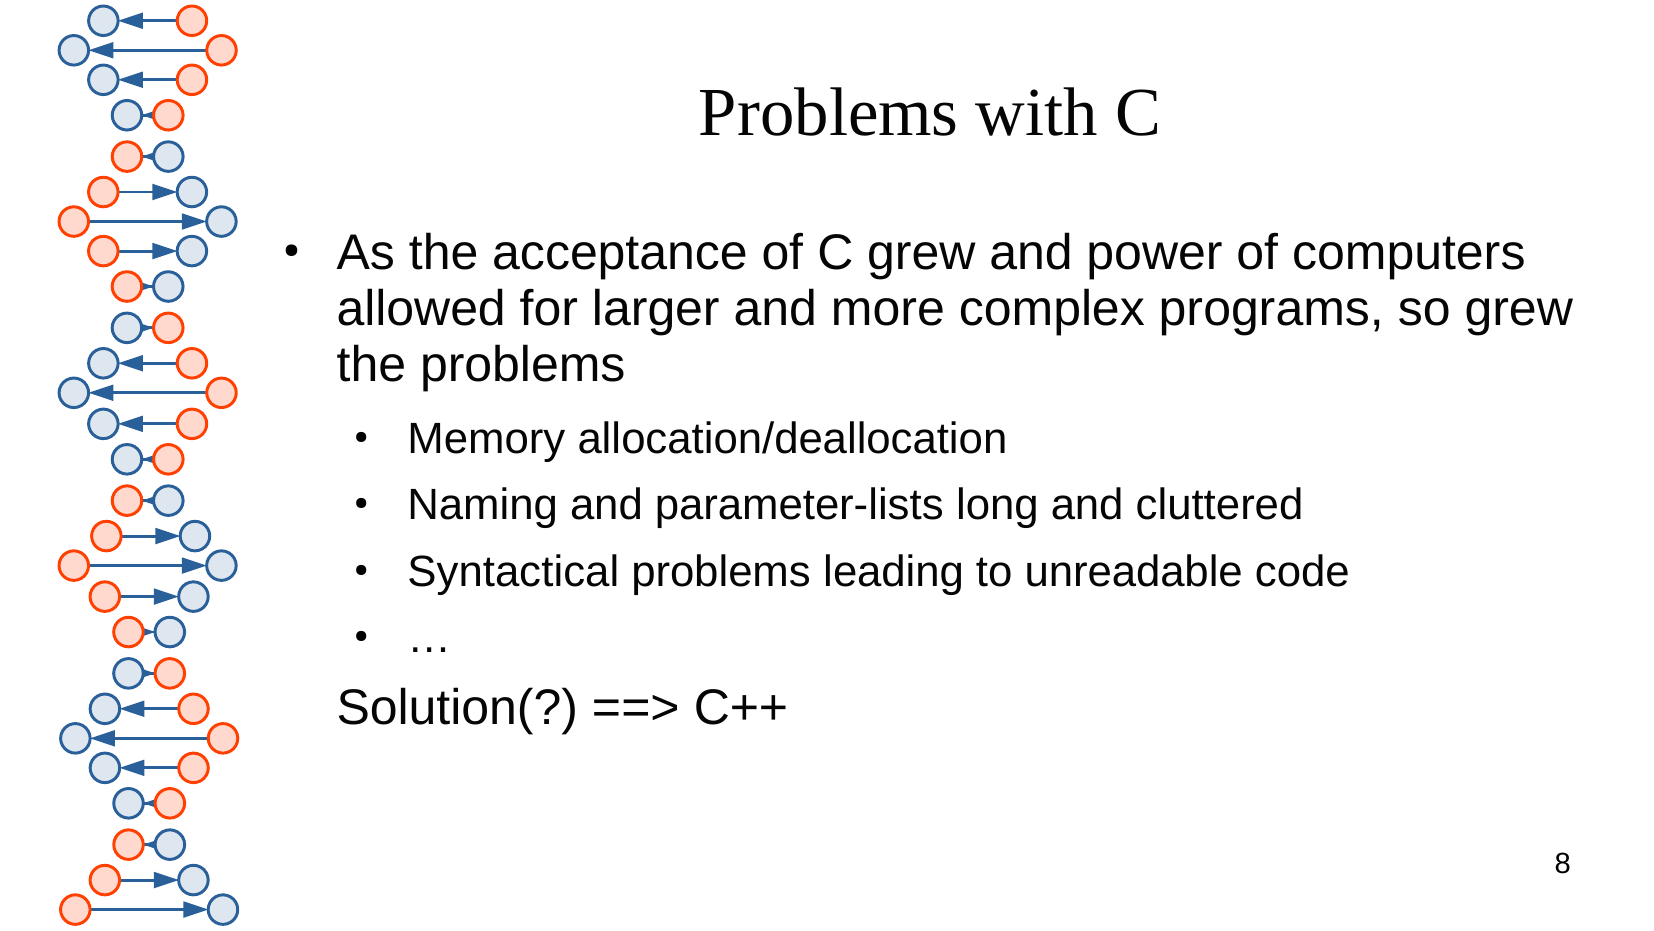

# Problems with C
As the acceptance of C grew and power of computers allowed for larger and more complex programs, so grew the problems
Memory allocation/deallocation
Naming and parameter-lists long and cluttered
Syntactical problems leading to unreadable code
…
Solution(?) ==> C++
8